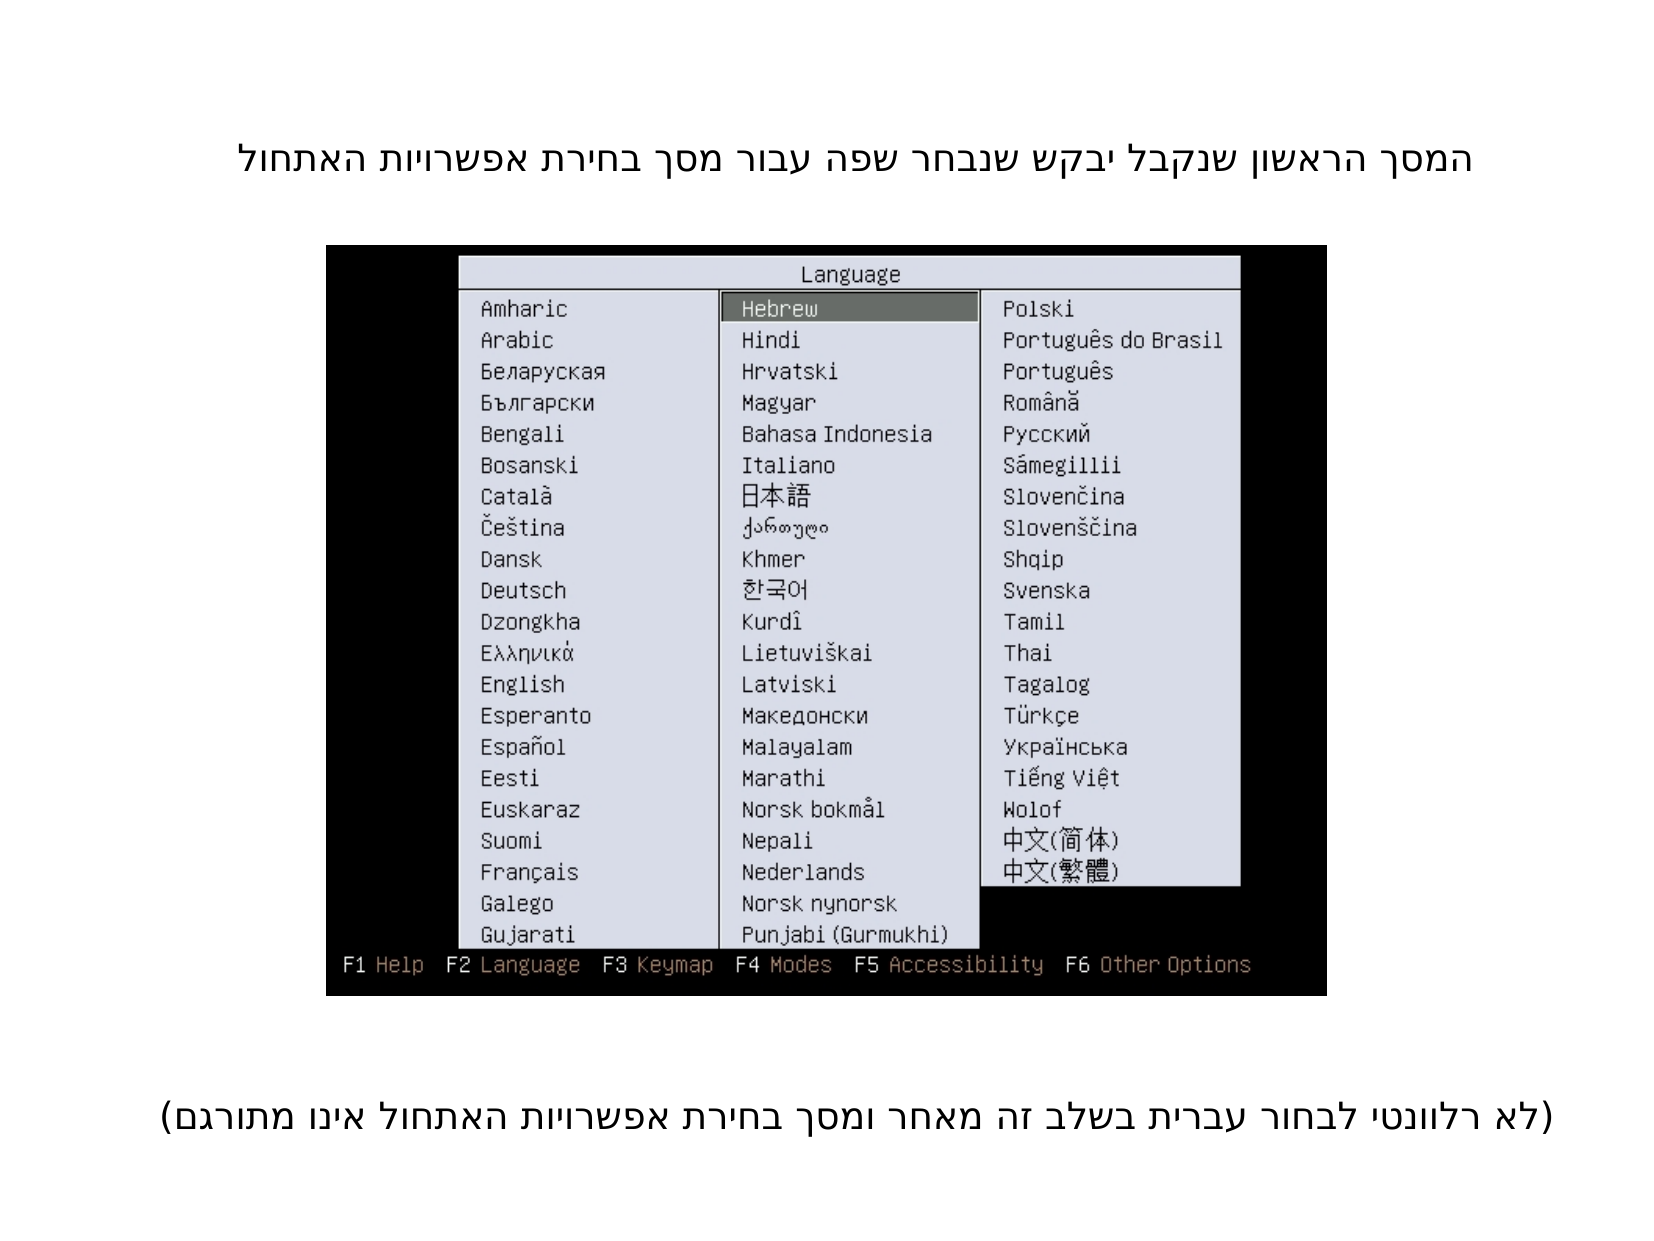

המסך הראשון שנקבל יבקש שנבחר שפה עבור מסך בחירת אפשרויות האתחול
(לא רלוונטי לבחור עברית בשלב זה מאחר ומסך בחירת אפשרויות האתחול אינו מתורגם)